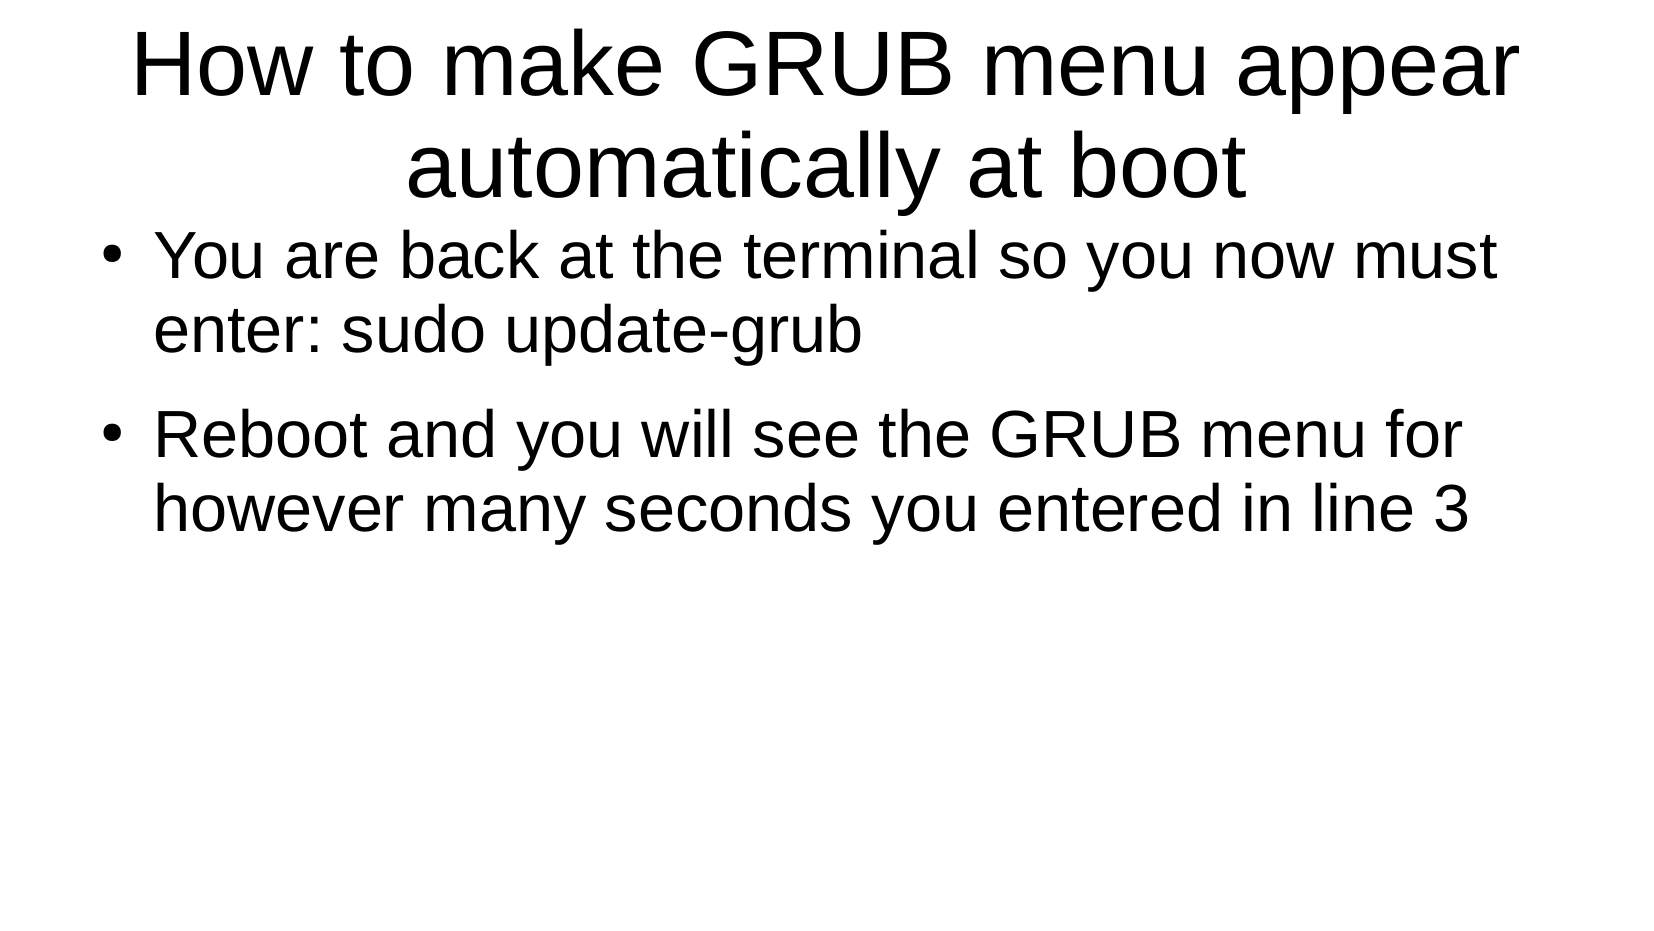

# How to make GRUB menu appear automatically at boot
You are back at the terminal so you now must enter: sudo update-grub
Reboot and you will see the GRUB menu for however many seconds you entered in line 3